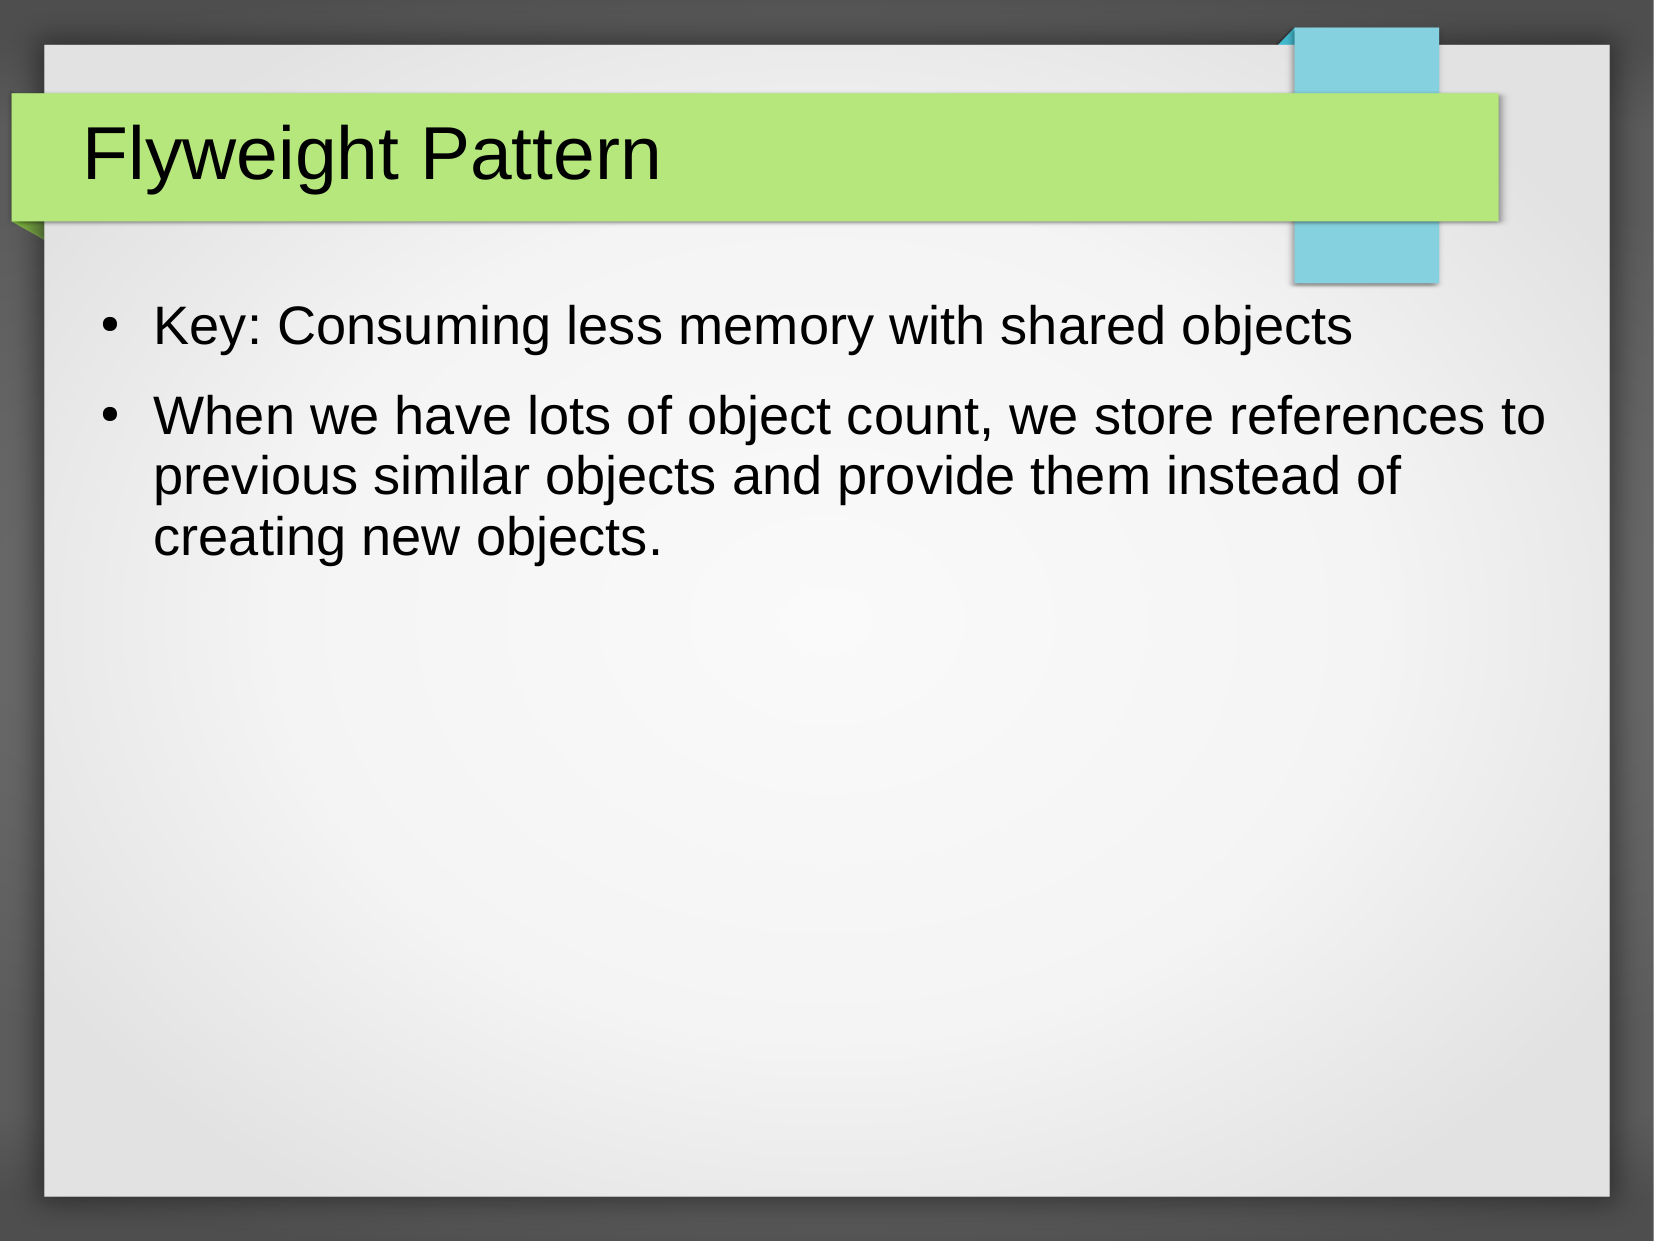

# Flyweight Pattern
Key: Consuming less memory with shared objects
When we have lots of object count, we store references to previous similar objects and provide them instead of creating new objects.